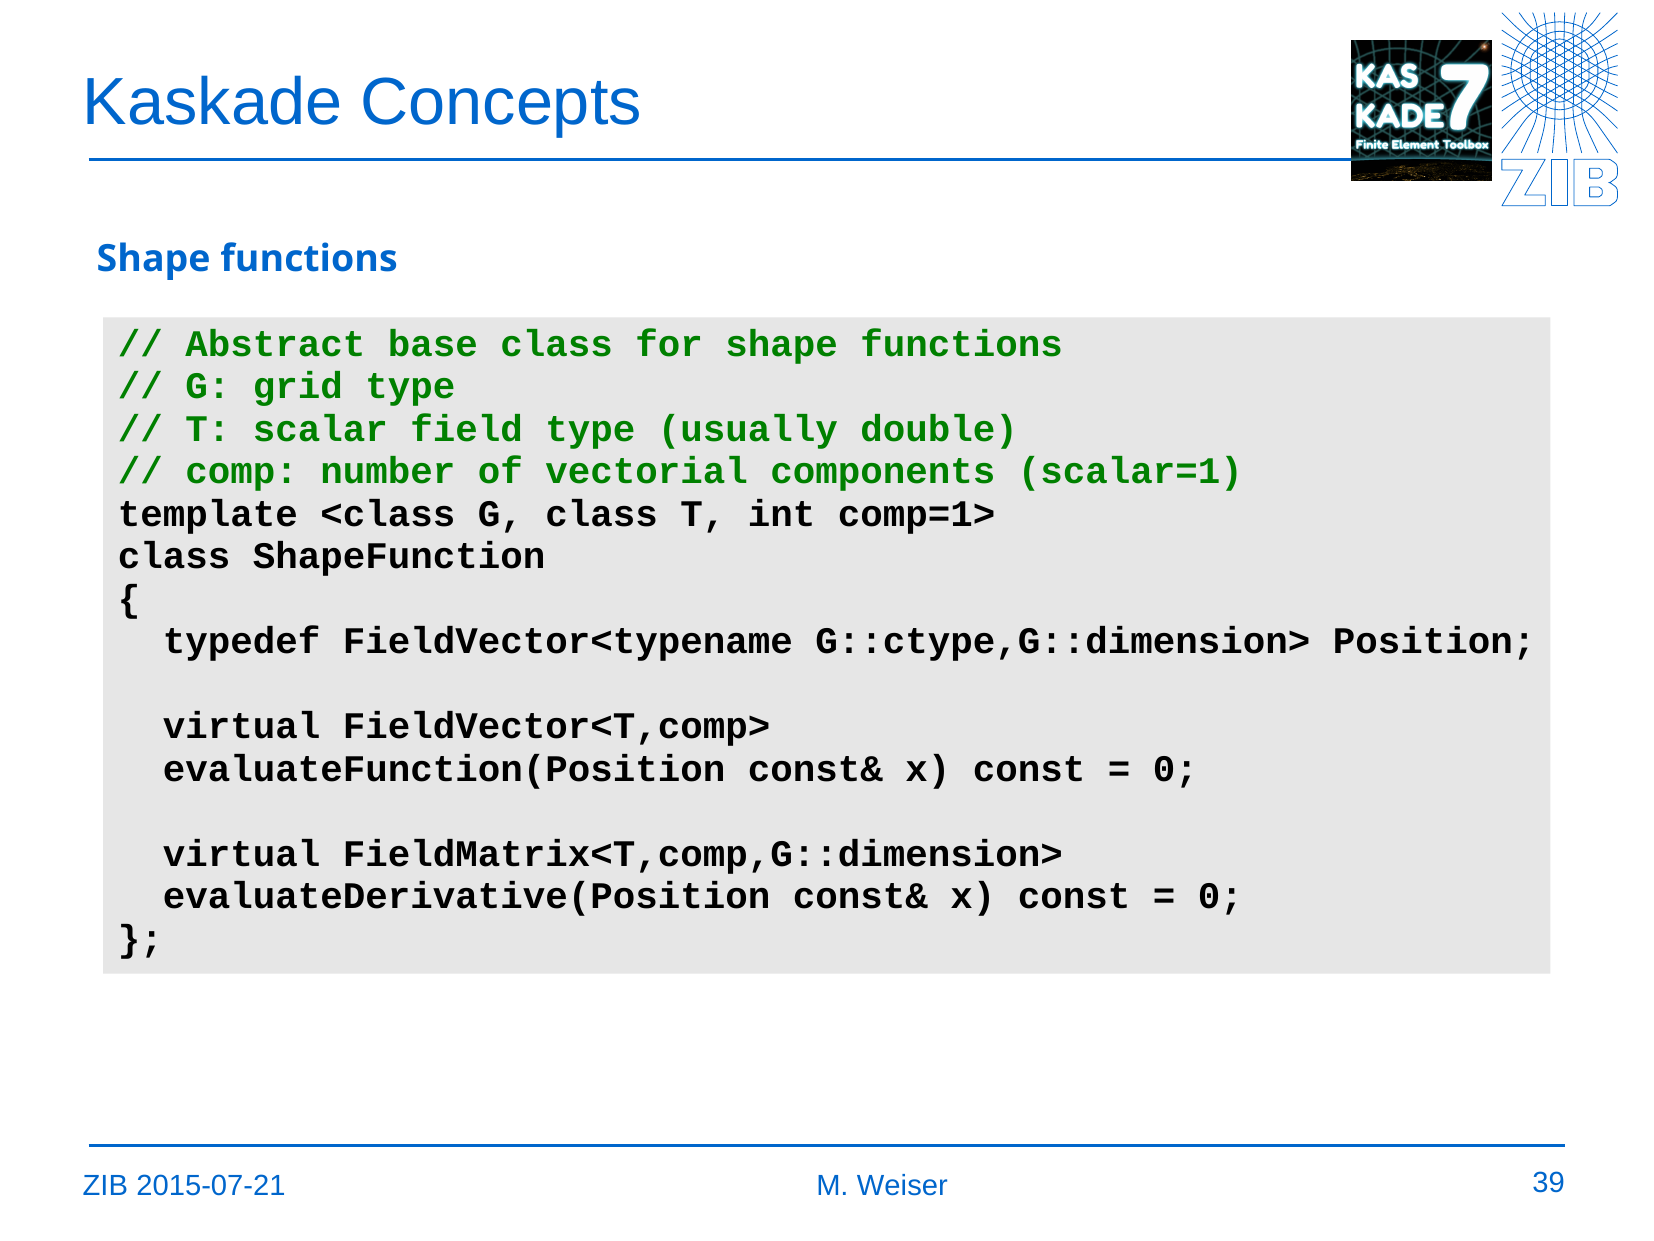

# Kaskade Concepts
Shape functions
// Abstract base class for shape functions
// G: grid type
// T: scalar field type (usually double)
// comp: number of vectorial components (scalar=1)
template <class G, class T, int comp=1>
class ShapeFunction
{
 typedef FieldVector<typename G::ctype,G::dimension> Position;
 virtual FieldVector<T,comp>
 evaluateFunction(Position const& x) const = 0;
 virtual FieldMatrix<T,comp,G::dimension>
 evaluateDerivative(Position const& x) const = 0;
};
39
ZIB 2015-07-21
M. Weiser